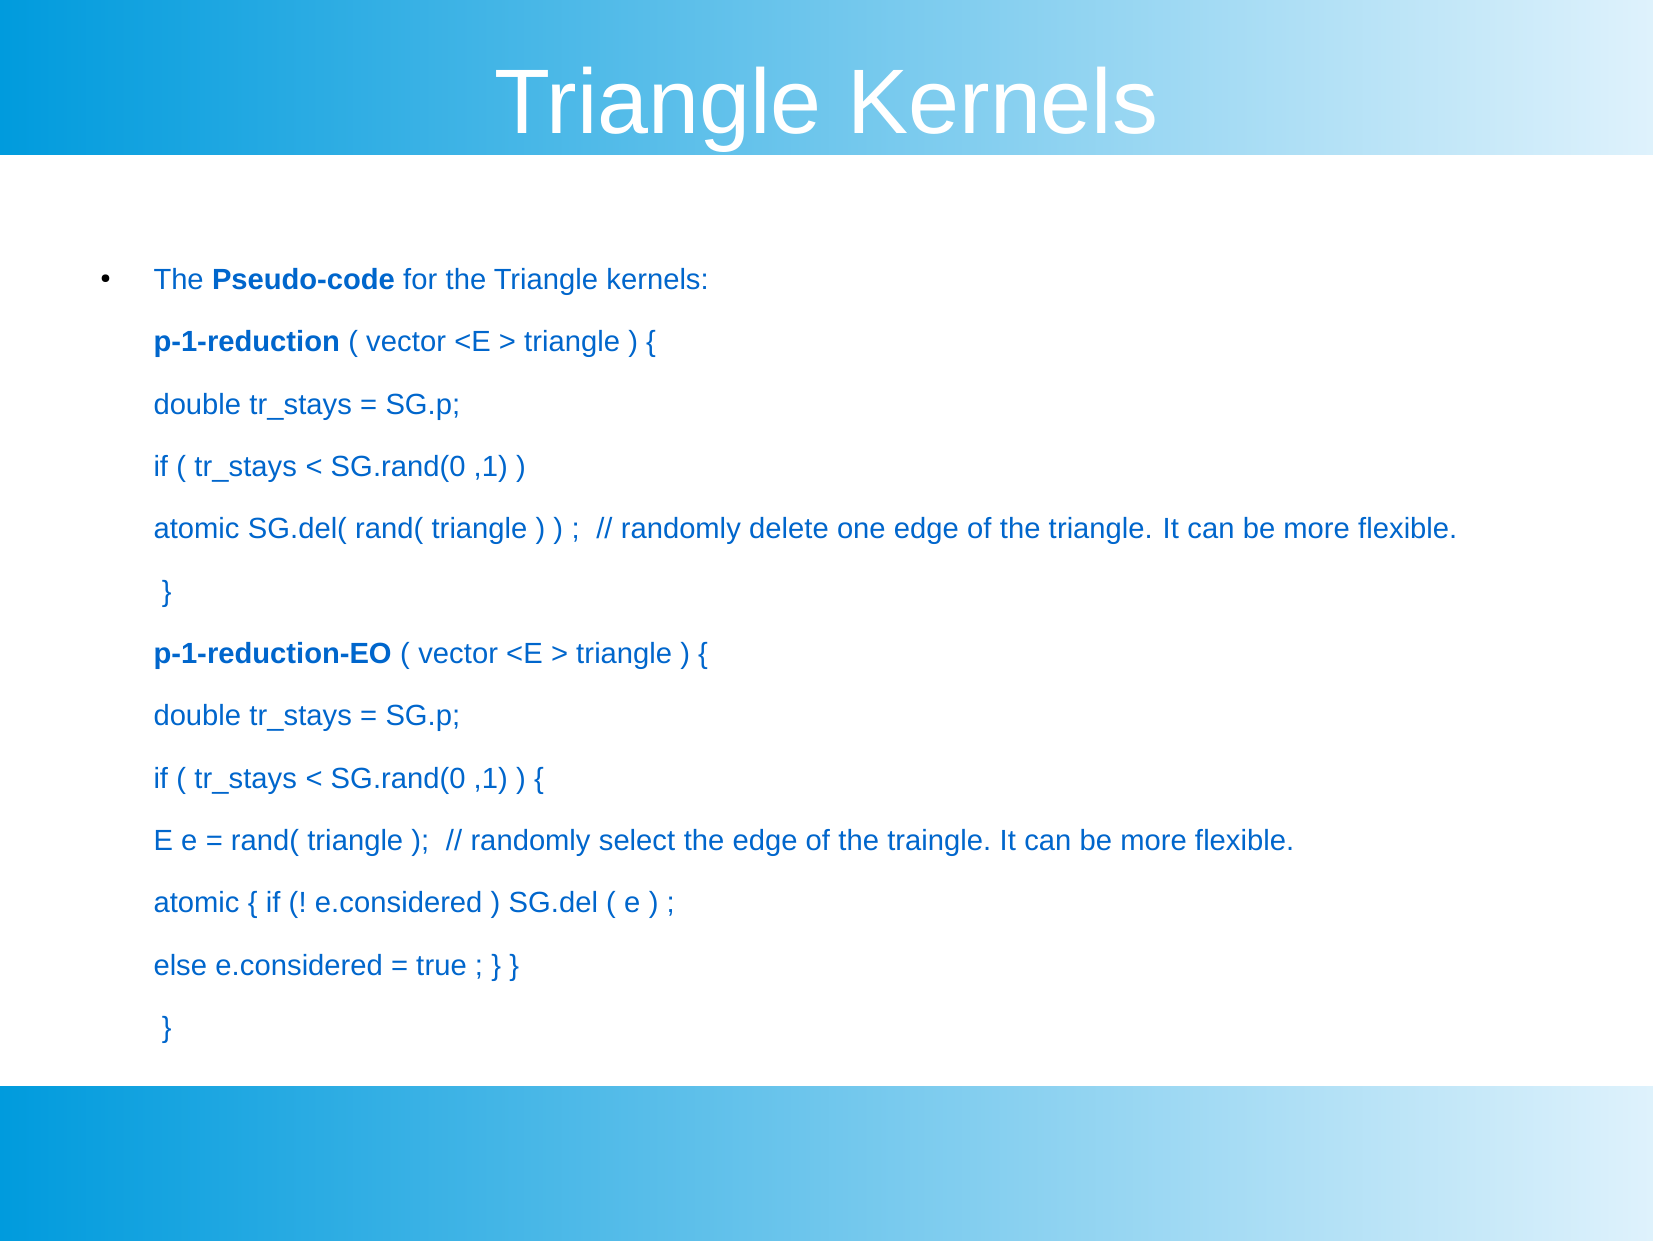

# Triangle Kernels
The Pseudo-code for the Triangle kernels:
p-1-reduction ( vector <E > triangle ) {
double tr_stays = SG.p;
if ( tr_stays < SG.rand(0 ,1) )
atomic SG.del( rand( triangle ) ) ; // randomly delete one edge of the triangle. It can be more flexible.
 }
p-1-reduction-EO ( vector <E > triangle ) {
double tr_stays = SG.p;
if ( tr_stays < SG.rand(0 ,1) ) {
E e = rand( triangle ); // randomly select the edge of the traingle. It can be more flexible.
atomic { if (! e.considered ) SG.del ( e ) ;
else e.considered = true ; } }
 }